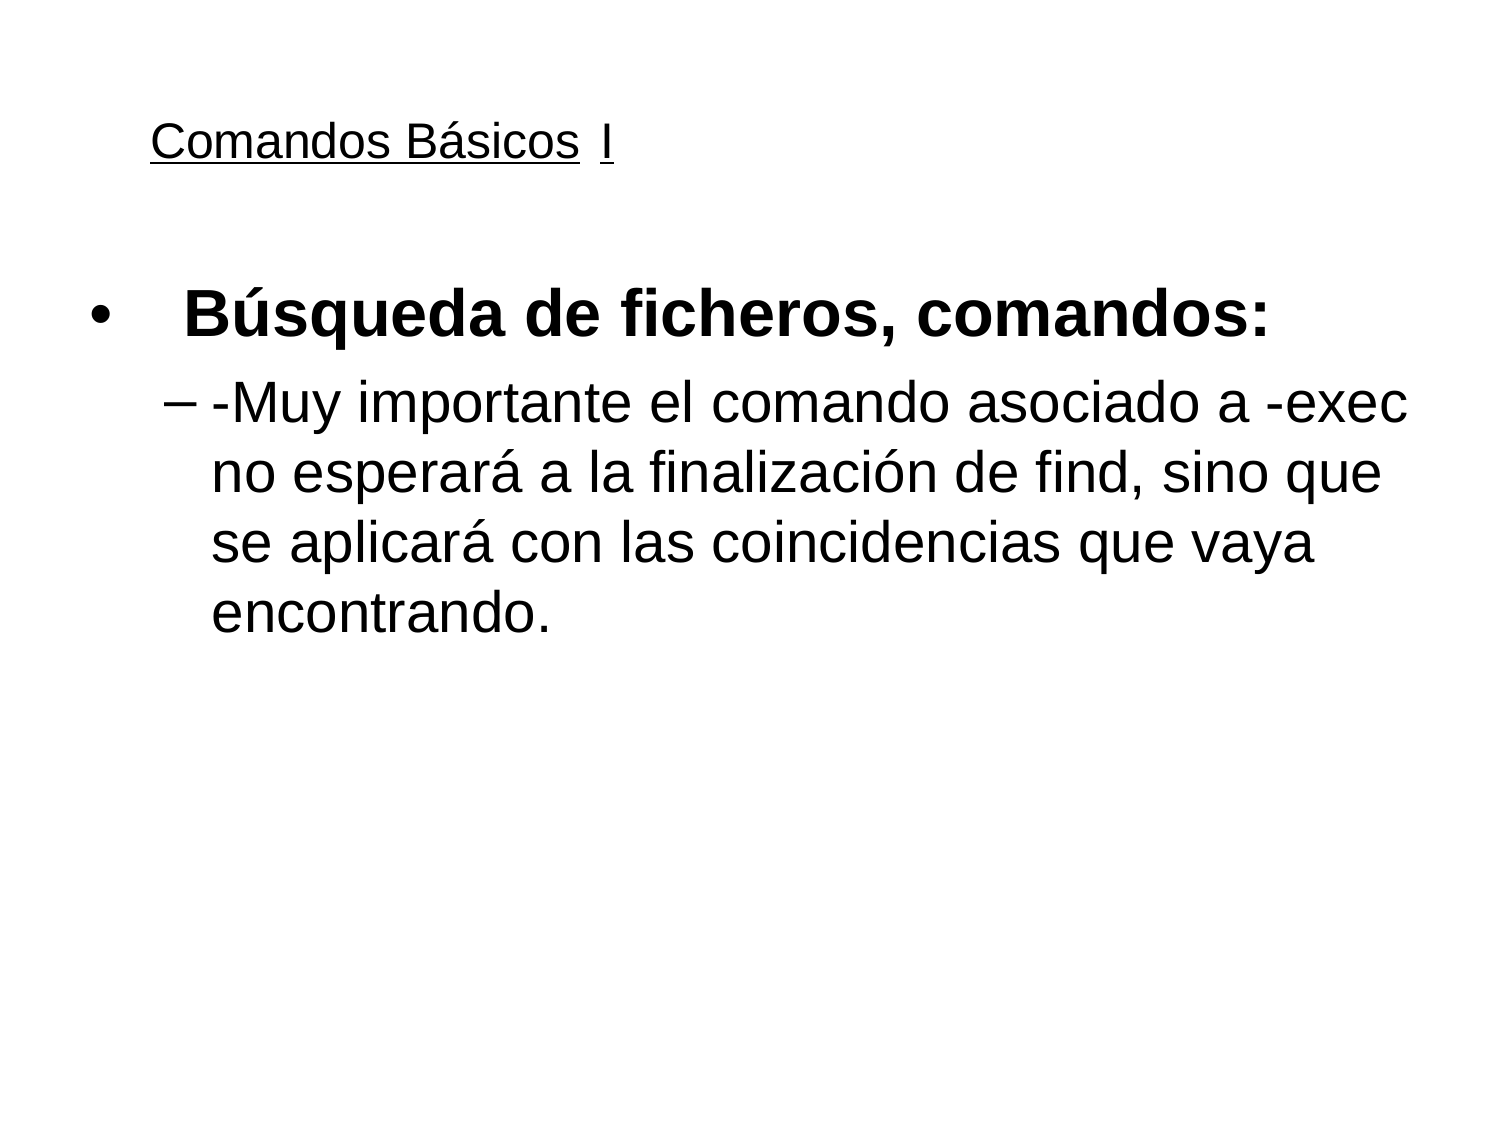

# Comandos Básicos	I
•	Búsqueda de ficheros, comandos:
-Muy importante el comando asociado a -exec no esperará a la finalización de find, sino que se aplicará con las coincidencias que vaya encontrando.